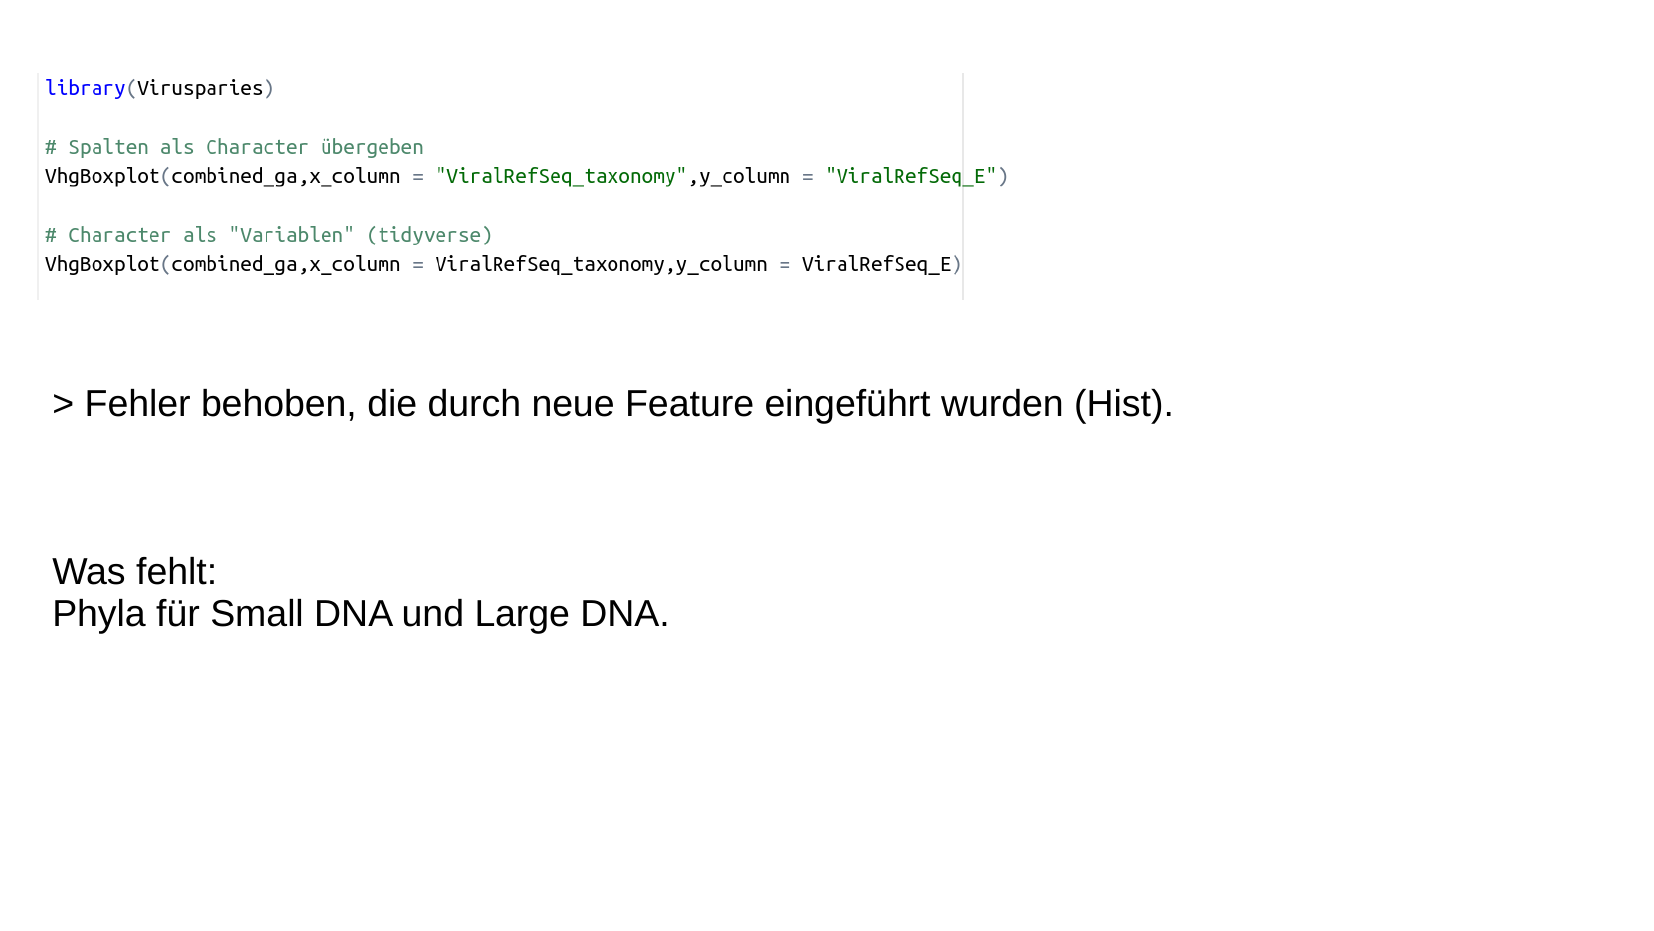

> Fehler behoben, die durch neue Feature eingeführt wurden (Hist).
Was fehlt:
Phyla für Small DNA und Large DNA.